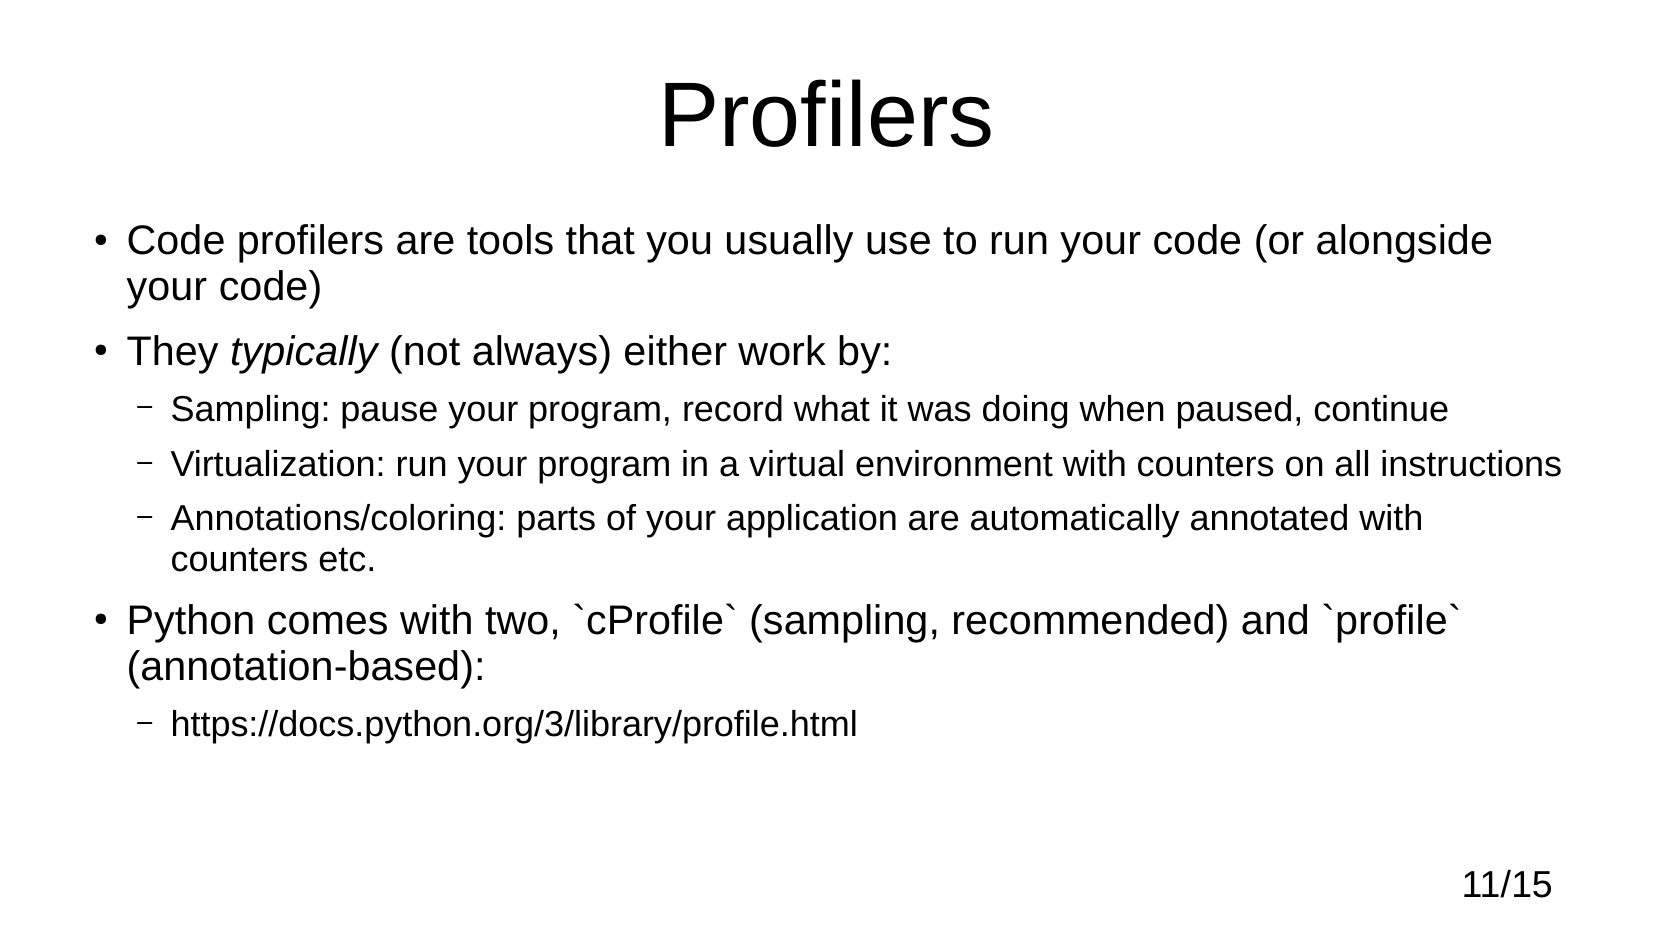

# Profilers
Code profilers are tools that you usually use to run your code (or alongside your code)
They typically (not always) either work by:
Sampling: pause your program, record what it was doing when paused, continue
Virtualization: run your program in a virtual environment with counters on all instructions
Annotations/coloring: parts of your application are automatically annotated with counters etc.
Python comes with two, `cProfile` (sampling, recommended) and `profile` (annotation-based):
https://docs.python.org/3/library/profile.html